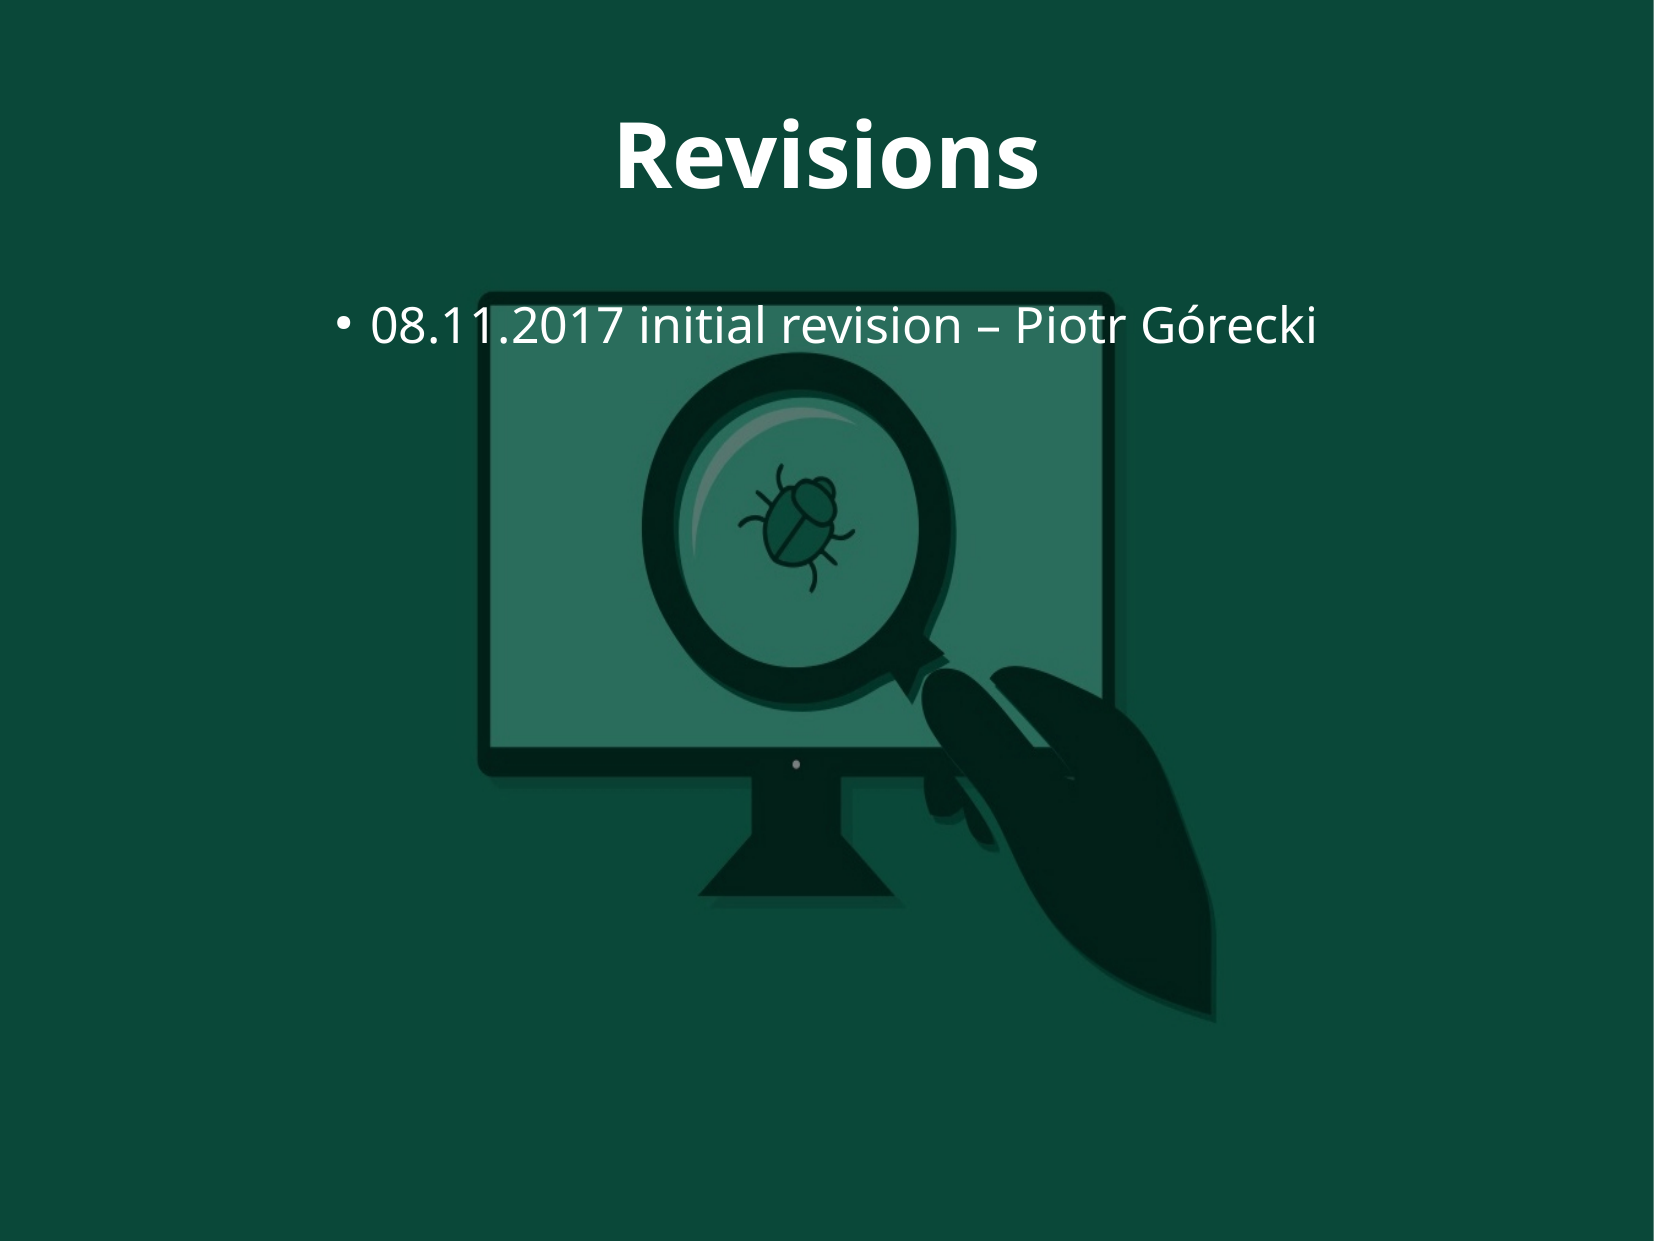

# Revisions
08.11.2017 initial revision – Piotr Górecki